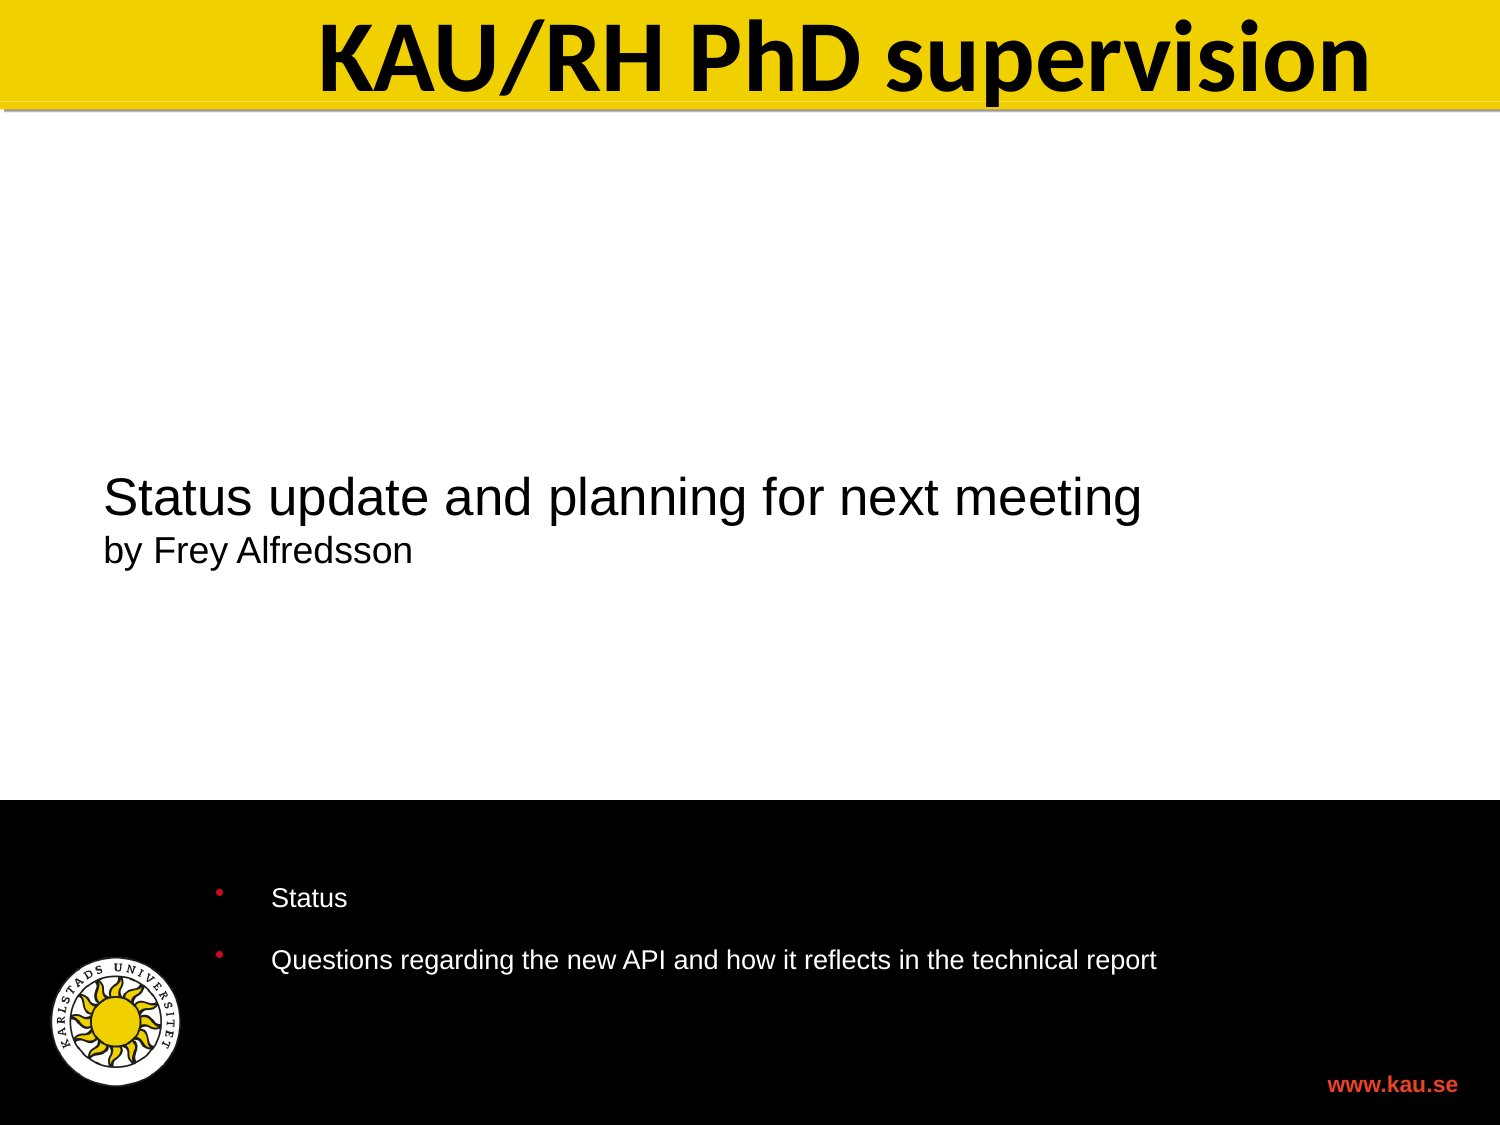

# KAU/RH PhD supervision
Status update and planning for next meeting
by Frey Alfredsson
Status
Questions regarding the new API and how it reflects in the technical report